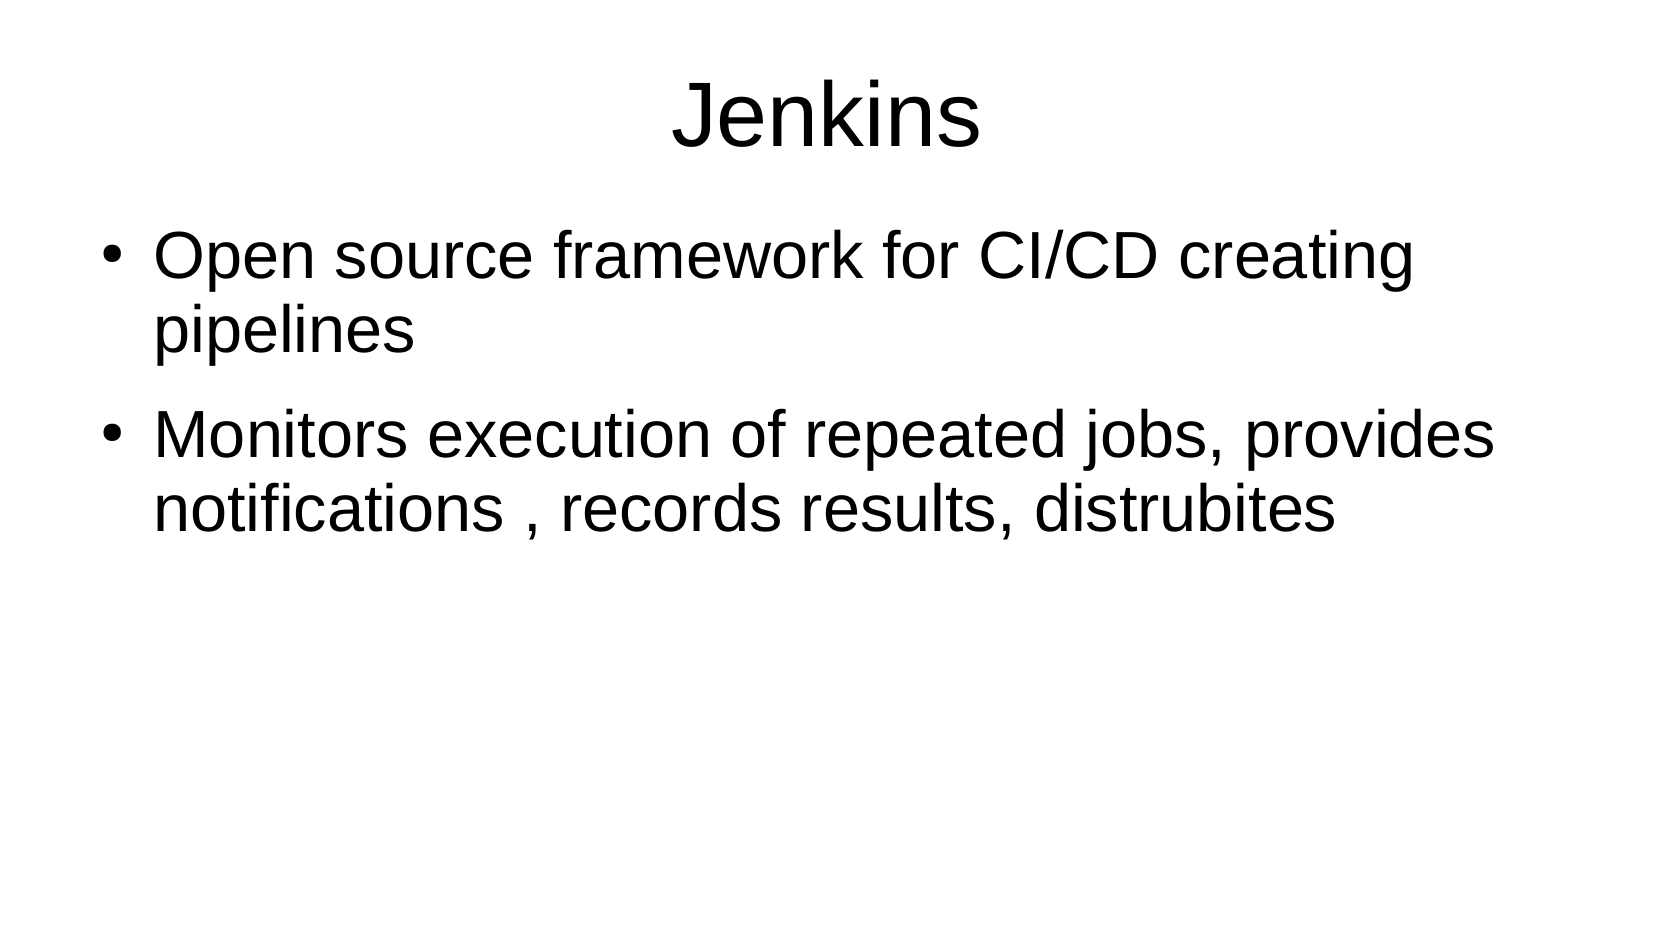

# Jenkins
Open source framework for CI/CD creating pipelines
Monitors execution of repeated jobs, provides notifications , records results, distrubites